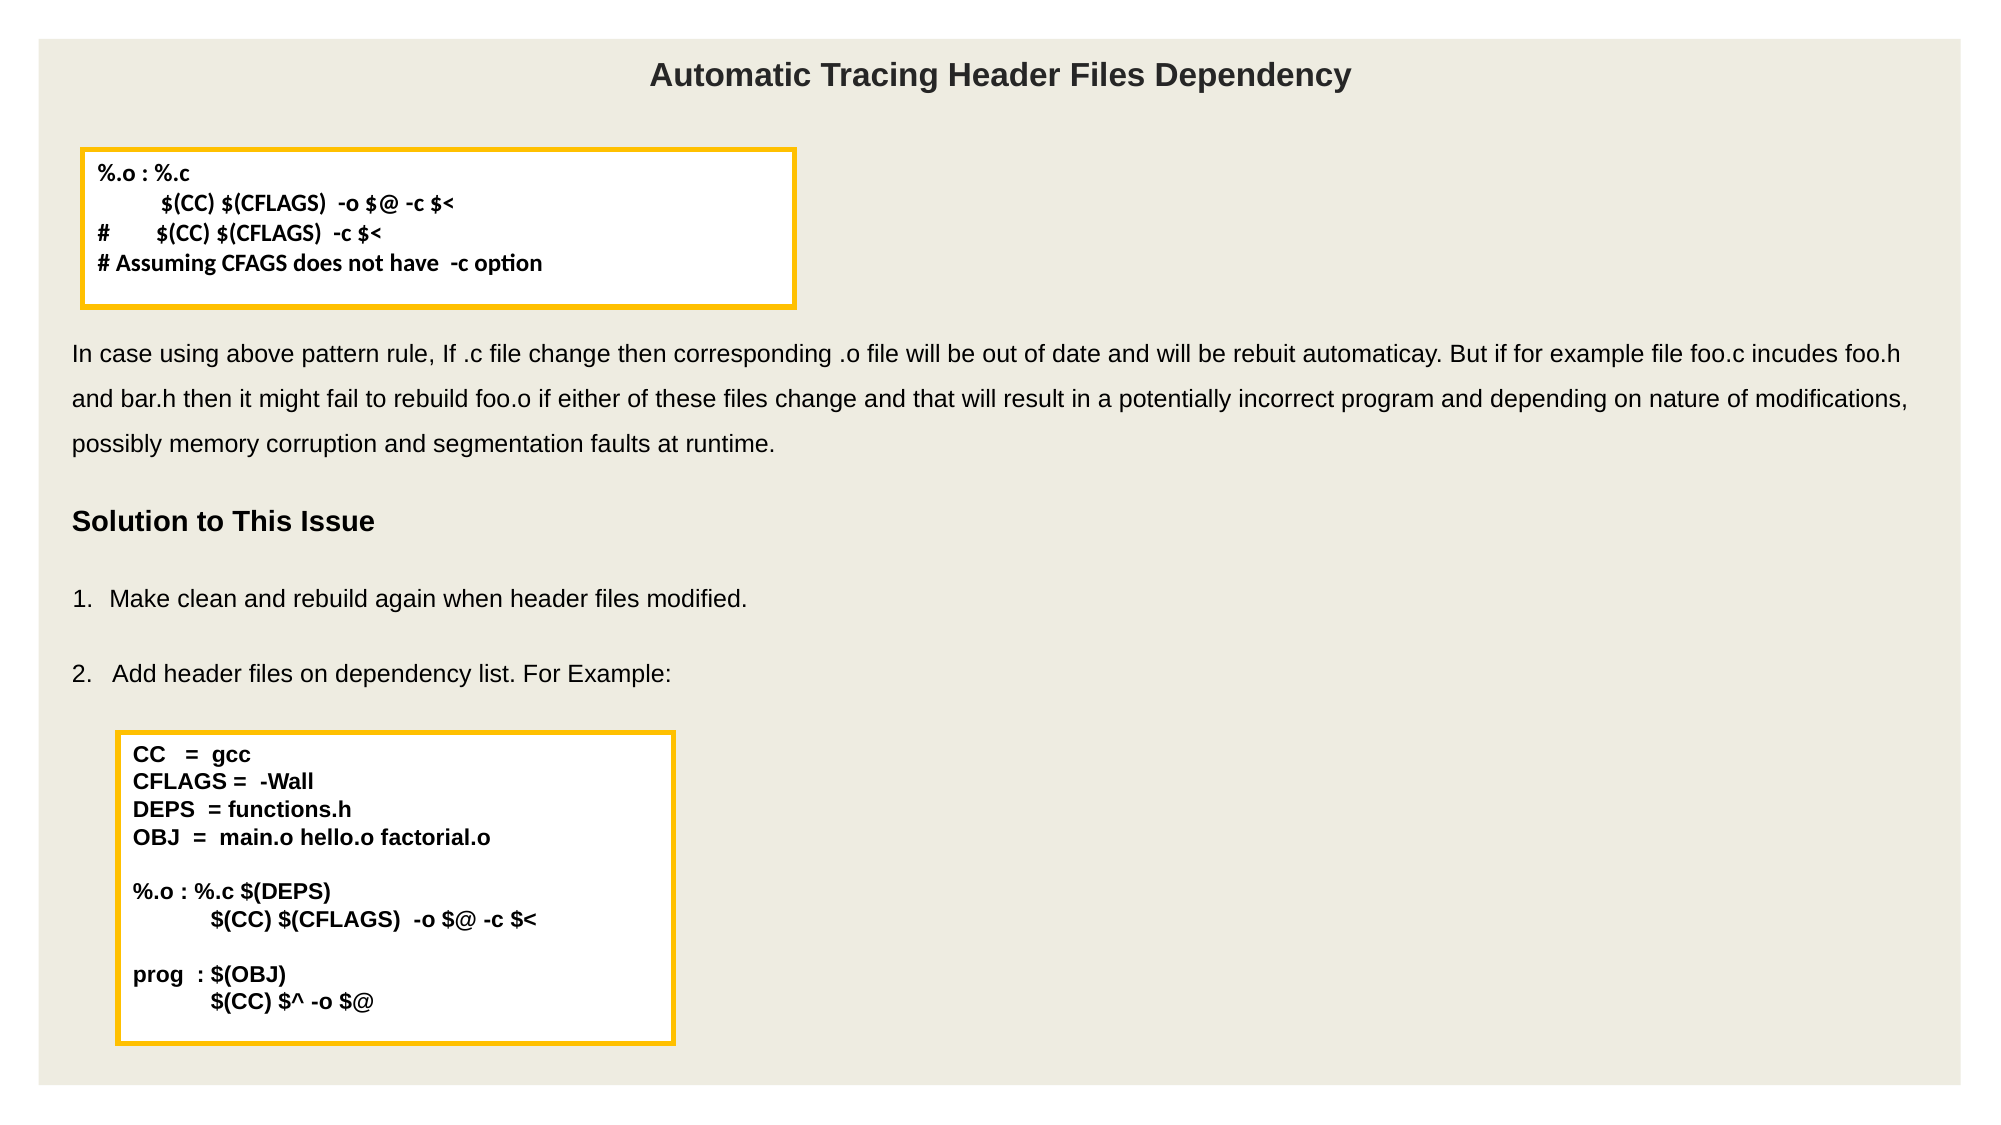

Automatic Tracing Header Files Dependency
In case using above pattern rule, If .c file change then corresponding .o file will be out of date and will be rebuit automaticay. But if for example file foo.c incudes foo.h and bar.h then it might fail to rebuild foo.o if either of these files change and that will result in a potentially incorrect program and depending on nature of modifications, possibly memory corruption and segmentation faults at runtime.
Solution to This Issue
Make clean and rebuild again when header files modified.
2. Add header files on dependency list. For Example:
%.o : %.c
 $(CC) $(CFLAGS) -o $@ -c $<
# $(CC) $(CFLAGS) -c $<
# Assuming CFAGS does not have -c option
CC = gcc
CFLAGS = -Wall
DEPS = functions.h
OBJ = main.o hello.o factorial.o
%.o : %.c $(DEPS)
 $(CC) $(CFLAGS) -o $@ -c $<
prog : $(OBJ)
 $(CC) $^ -o $@